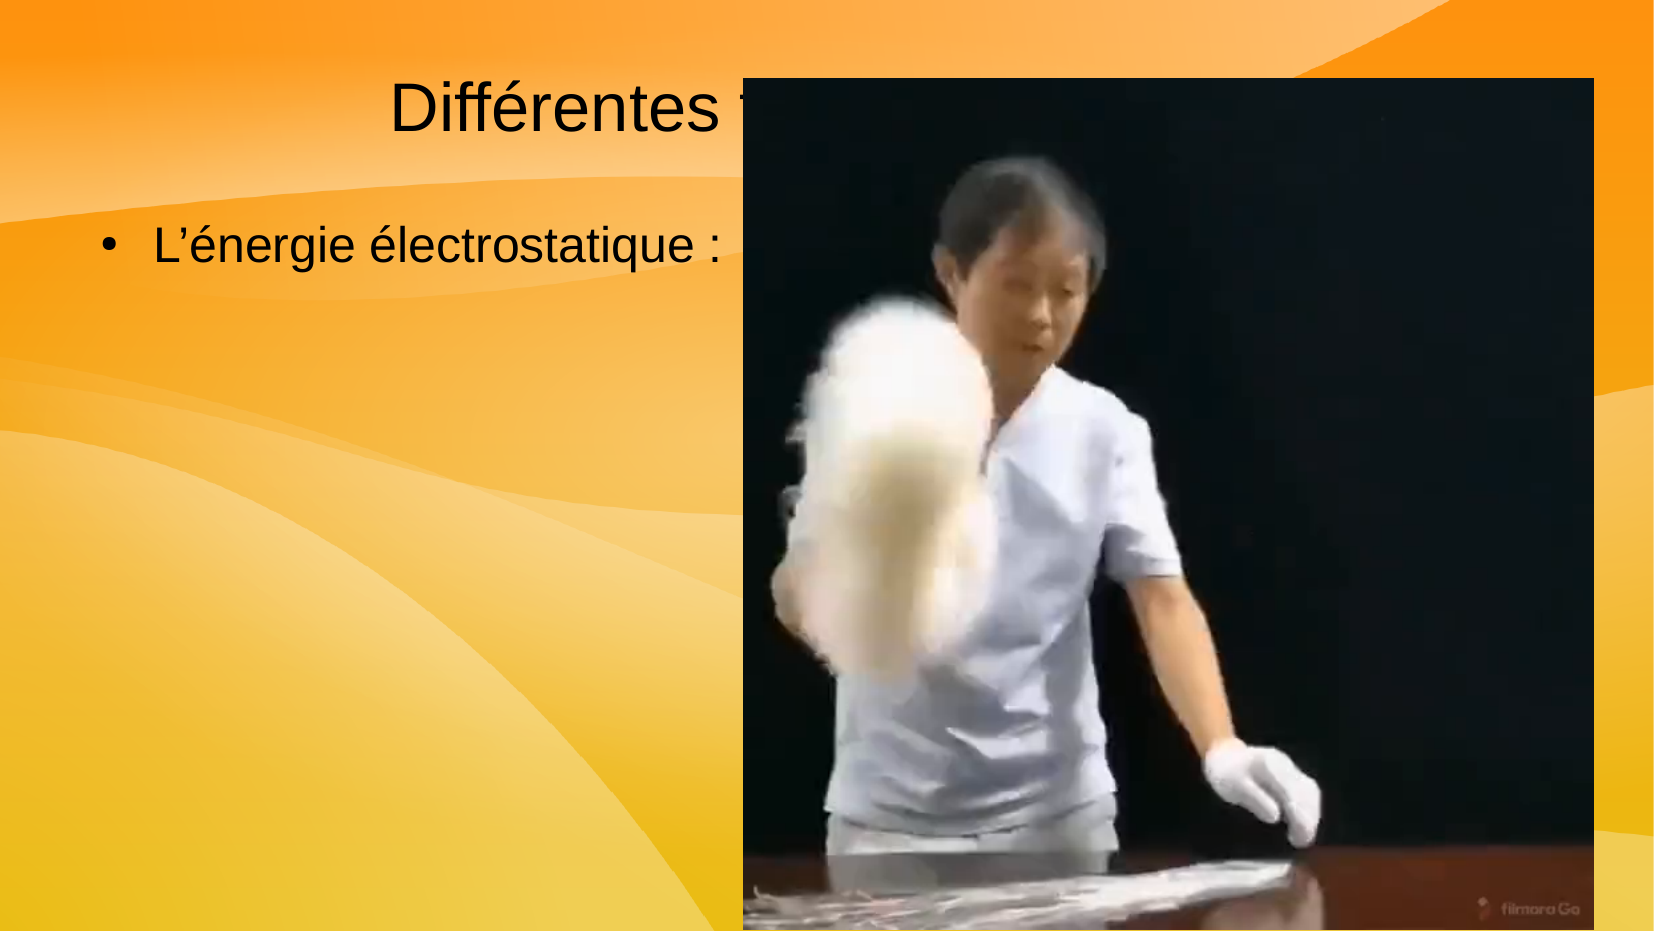

# Différentes formes d’énergie
L’énergie électrostatique :